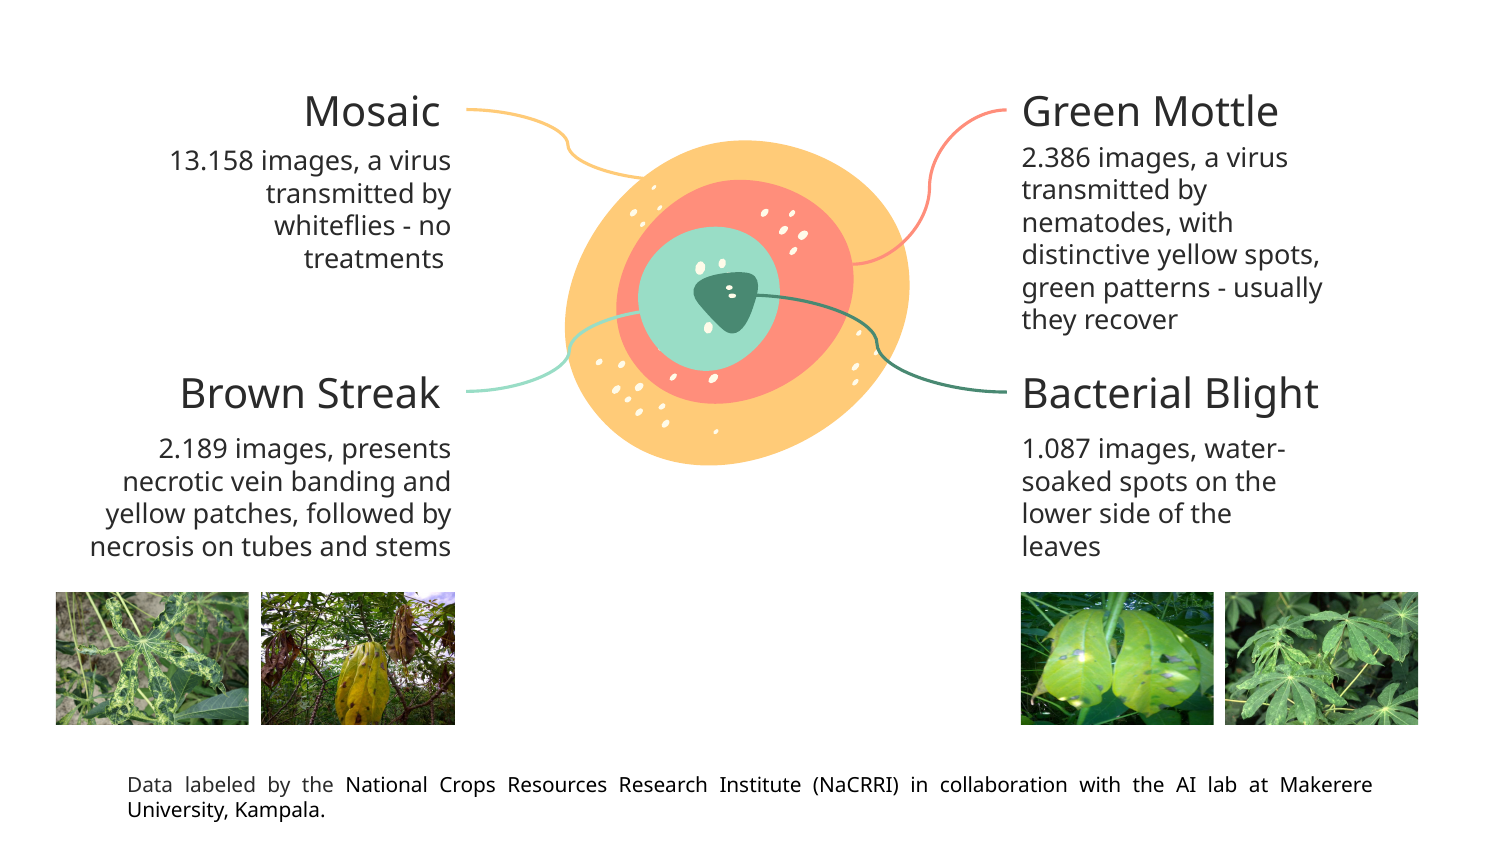

Mosaic
Green Mottle
2.386 images, a virus transmitted by nematodes, with distinctive yellow spots, green patterns - usually they recover
13.158 images, a virus transmitted by whiteflies - no treatments
Brown Streak
Bacterial Blight
2.189 images, presents necrotic vein banding and yellow patches, followed by necrosis on tubes and stems
1.087 images, water-soaked spots on the lower side of the leaves
Data labeled by the National Crops Resources Research Institute (NaCRRI) in collaboration with the AI lab at Makerere University, Kampala.